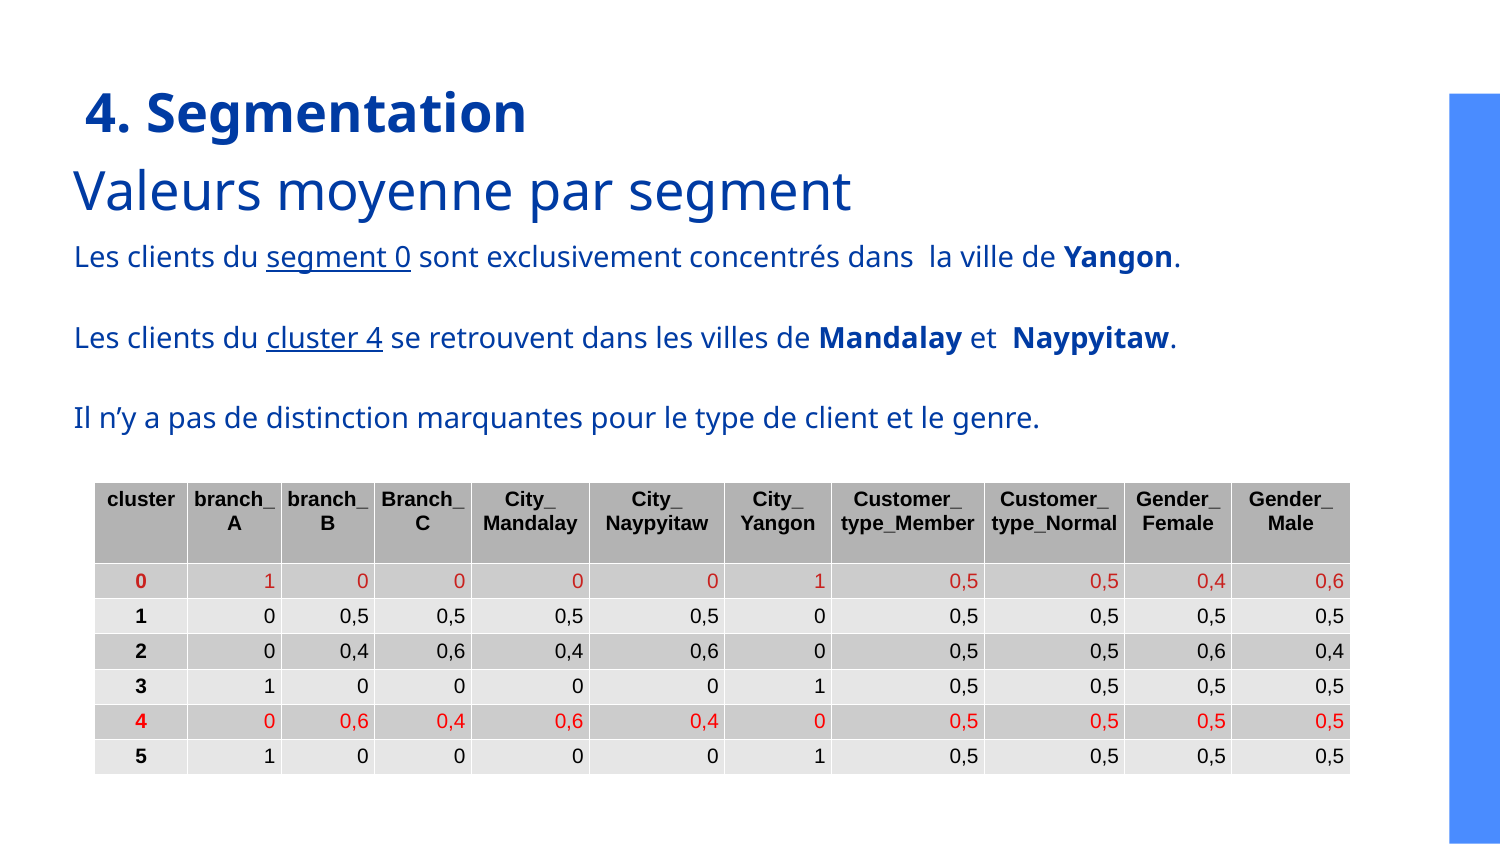

# 4. Segmentation
Valeurs moyenne par segment
Les clients du segment 0 sont exclusivement concentrés dans la ville de Yangon.
Les clients du cluster 4 se retrouvent dans les villes de Mandalay et Naypyitaw.
Il n’y a pas de distinction marquantes pour le type de client et le genre.
| cluster | branch\_A | branch\_B | Branch\_ C | City\_ Mandalay | City\_ Naypyitaw | City\_ Yangon | Customer\_ type\_Member | Customer\_ type\_Normal | Gender\_ Female | Gender\_ Male |
| --- | --- | --- | --- | --- | --- | --- | --- | --- | --- | --- |
| 0 | 1 | 0 | 0 | 0 | 0 | 1 | 0,5 | 0,5 | 0,4 | 0,6 |
| 1 | 0 | 0,5 | 0,5 | 0,5 | 0,5 | 0 | 0,5 | 0,5 | 0,5 | 0,5 |
| 2 | 0 | 0,4 | 0,6 | 0,4 | 0,6 | 0 | 0,5 | 0,5 | 0,6 | 0,4 |
| 3 | 1 | 0 | 0 | 0 | 0 | 1 | 0,5 | 0,5 | 0,5 | 0,5 |
| 4 | 0 | 0,6 | 0,4 | 0,6 | 0,4 | 0 | 0,5 | 0,5 | 0,5 | 0,5 |
| 5 | 1 | 0 | 0 | 0 | 0 | 1 | 0,5 | 0,5 | 0,5 | 0,5 |